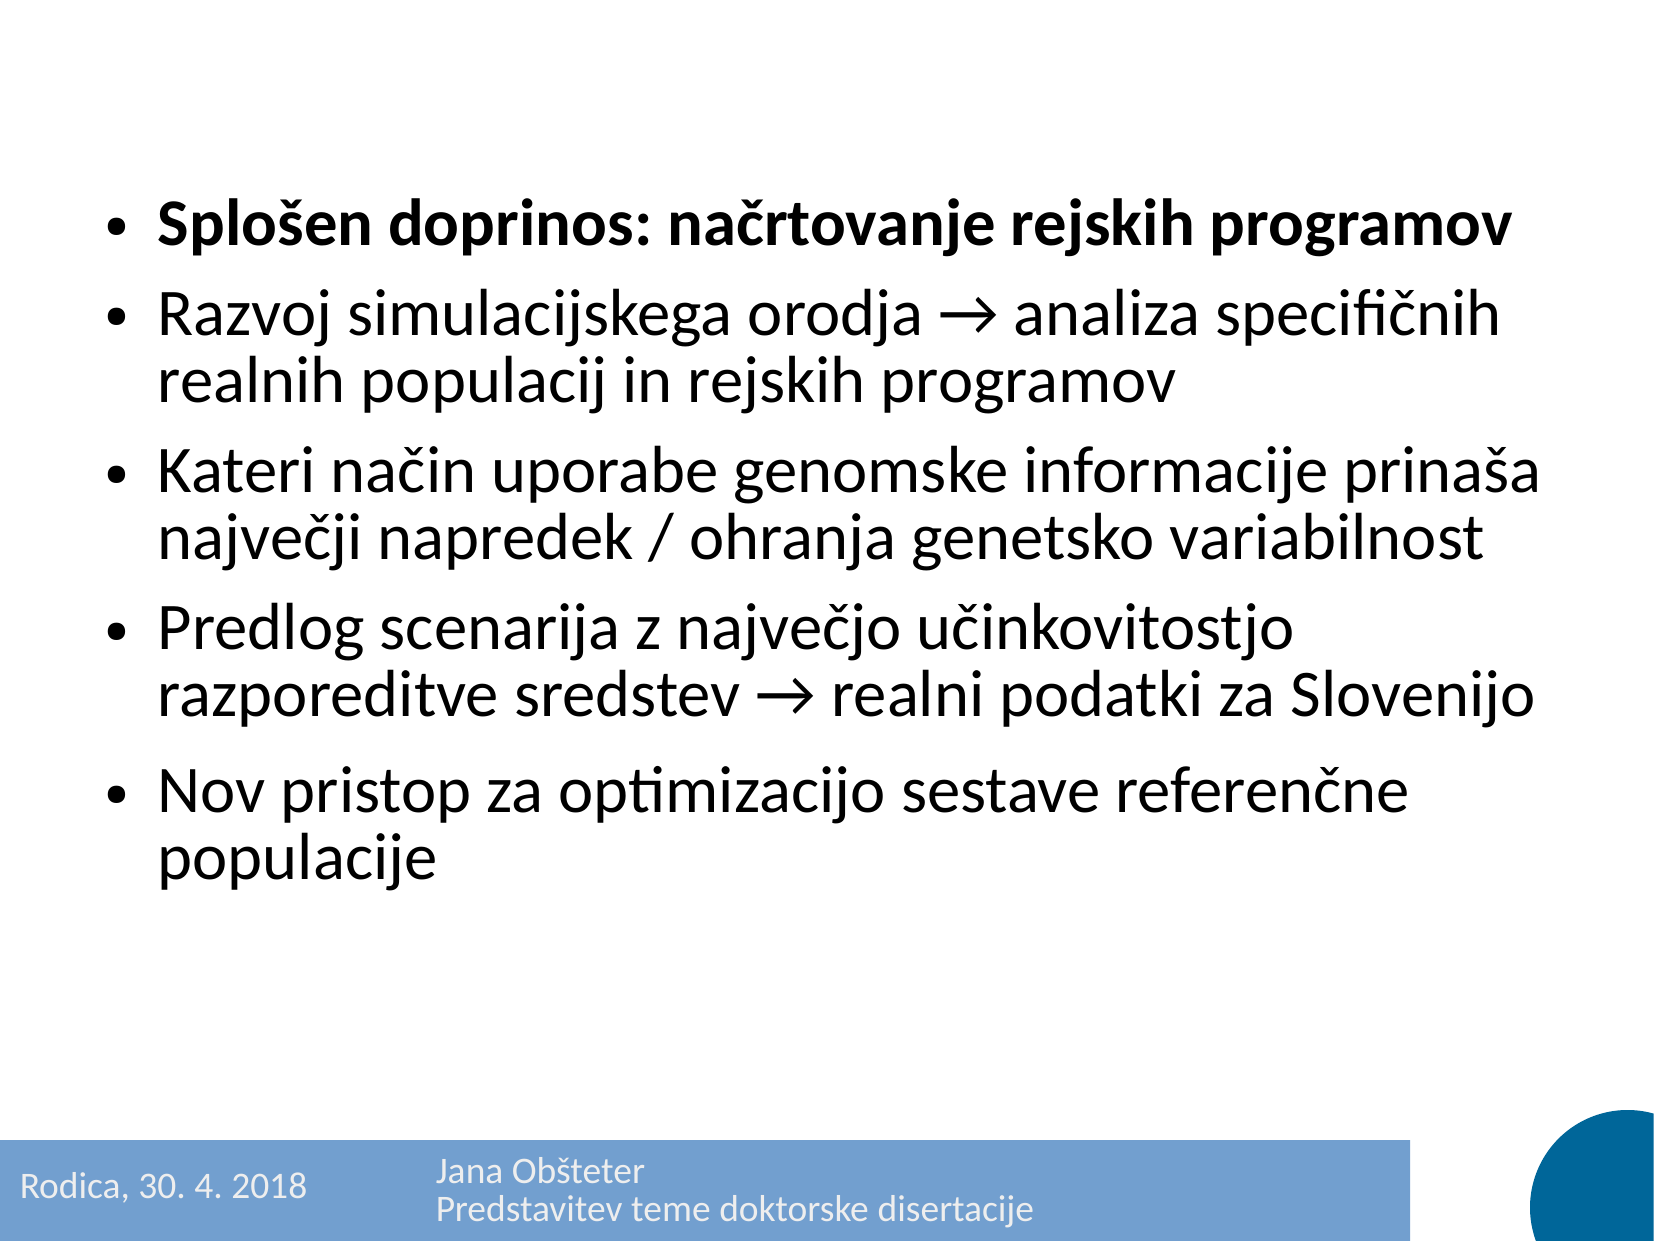

# Splošen doprinos: načrtovanje rejskih programov
Razvoj simulacijskega orodja → analiza specifičnih realnih populacij in rejskih programov
Kateri način uporabe genomske informacije prinaša največji napredek / ohranja genetsko variabilnost
Predlog scenarija z največjo učinkovitostjo razporeditve sredstev → realni podatki za Slovenijo
Nov pristop za optimizacijo sestave referenčne populacije